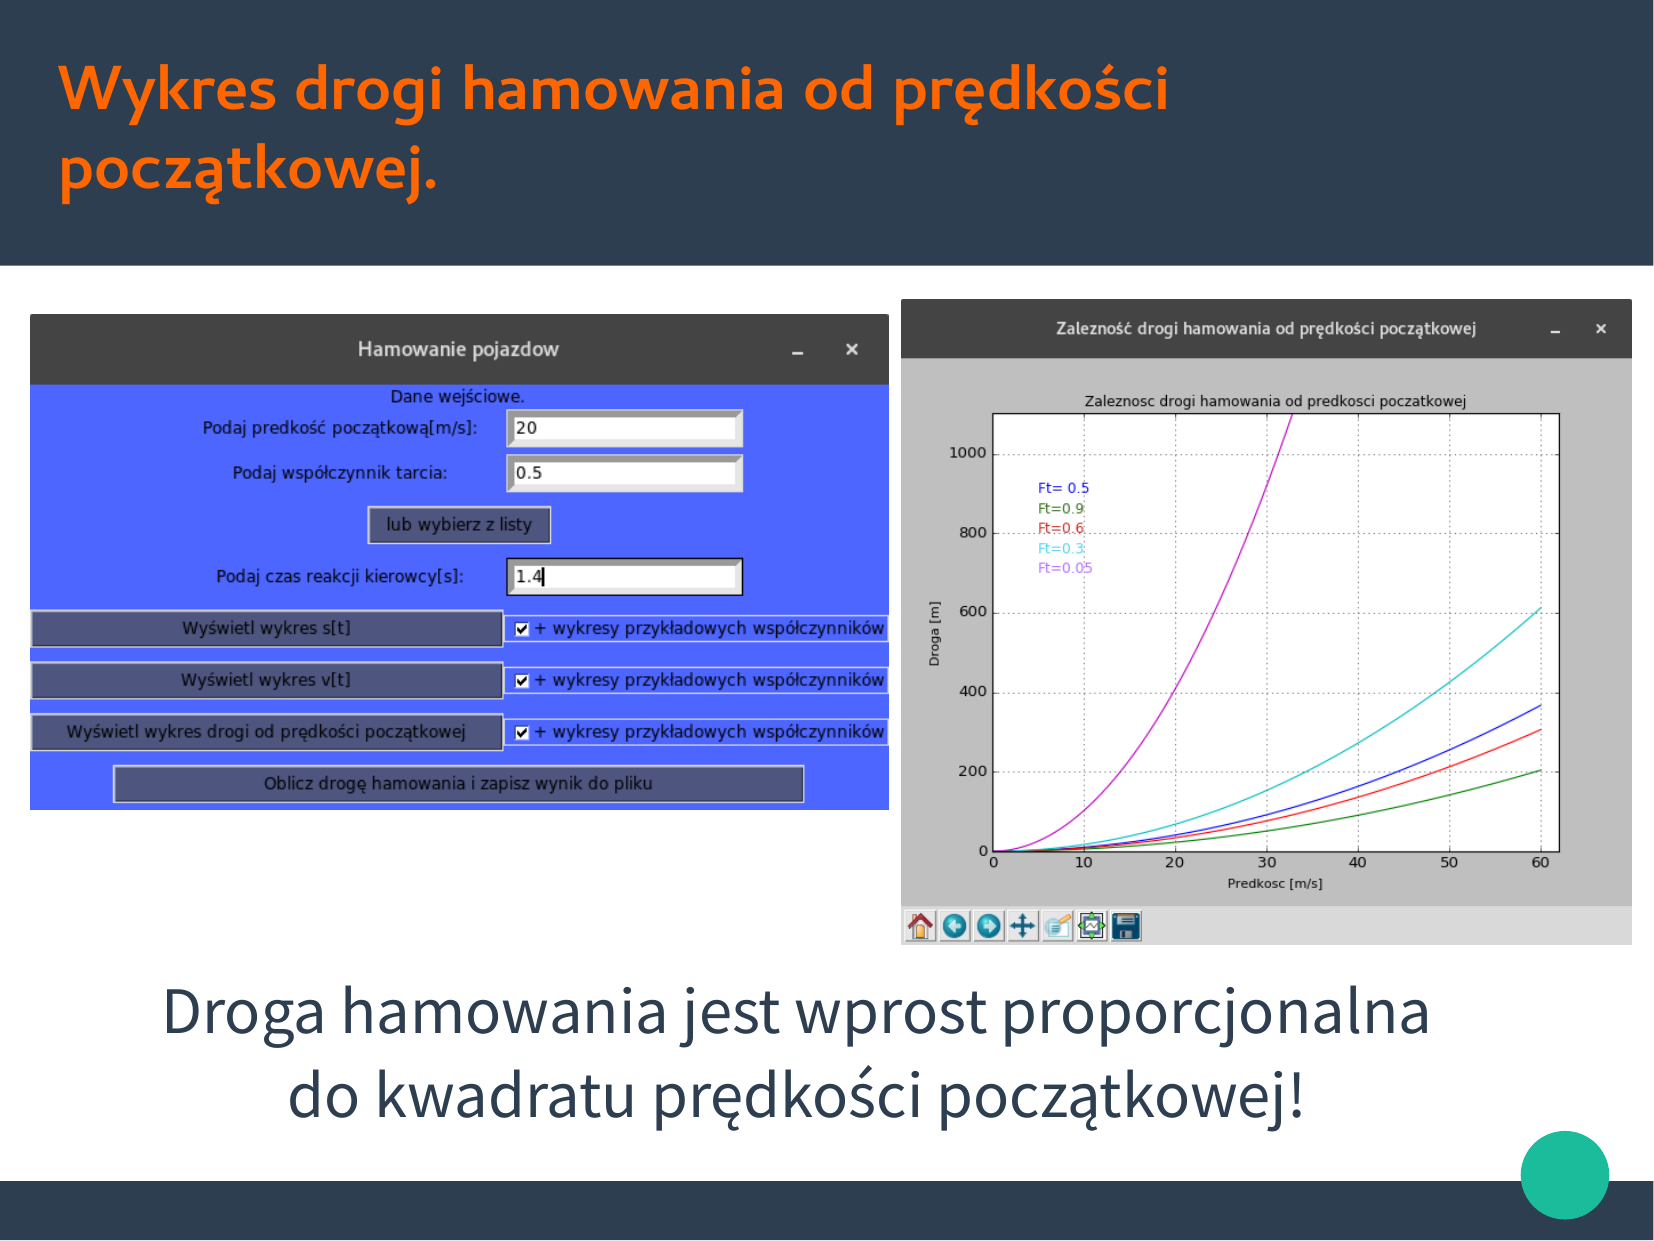

# Wykres drogi hamowania od prędkości początkowej.
Droga hamowania jest wprost proporcjonalna
do kwadratu prędkości początkowej!